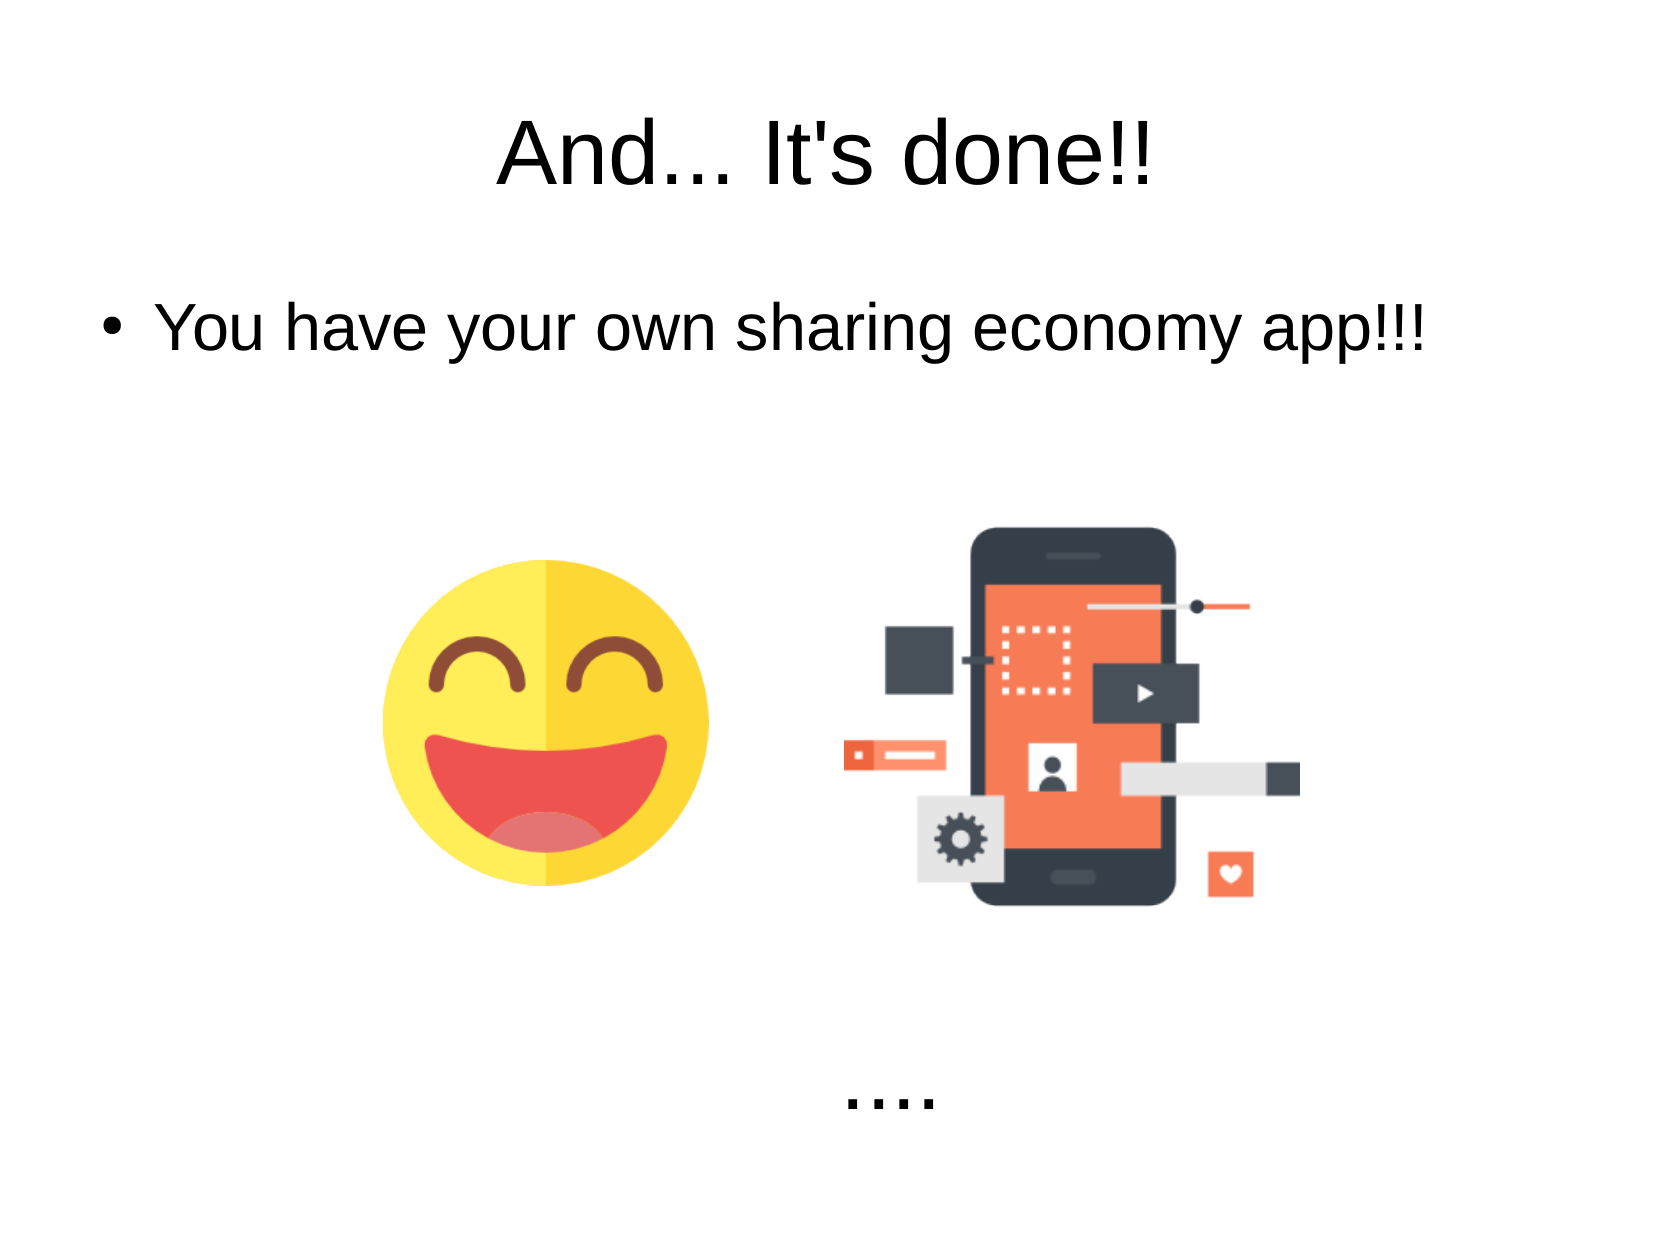

# And... It's done!!
You have your own sharing economy app!!!
....